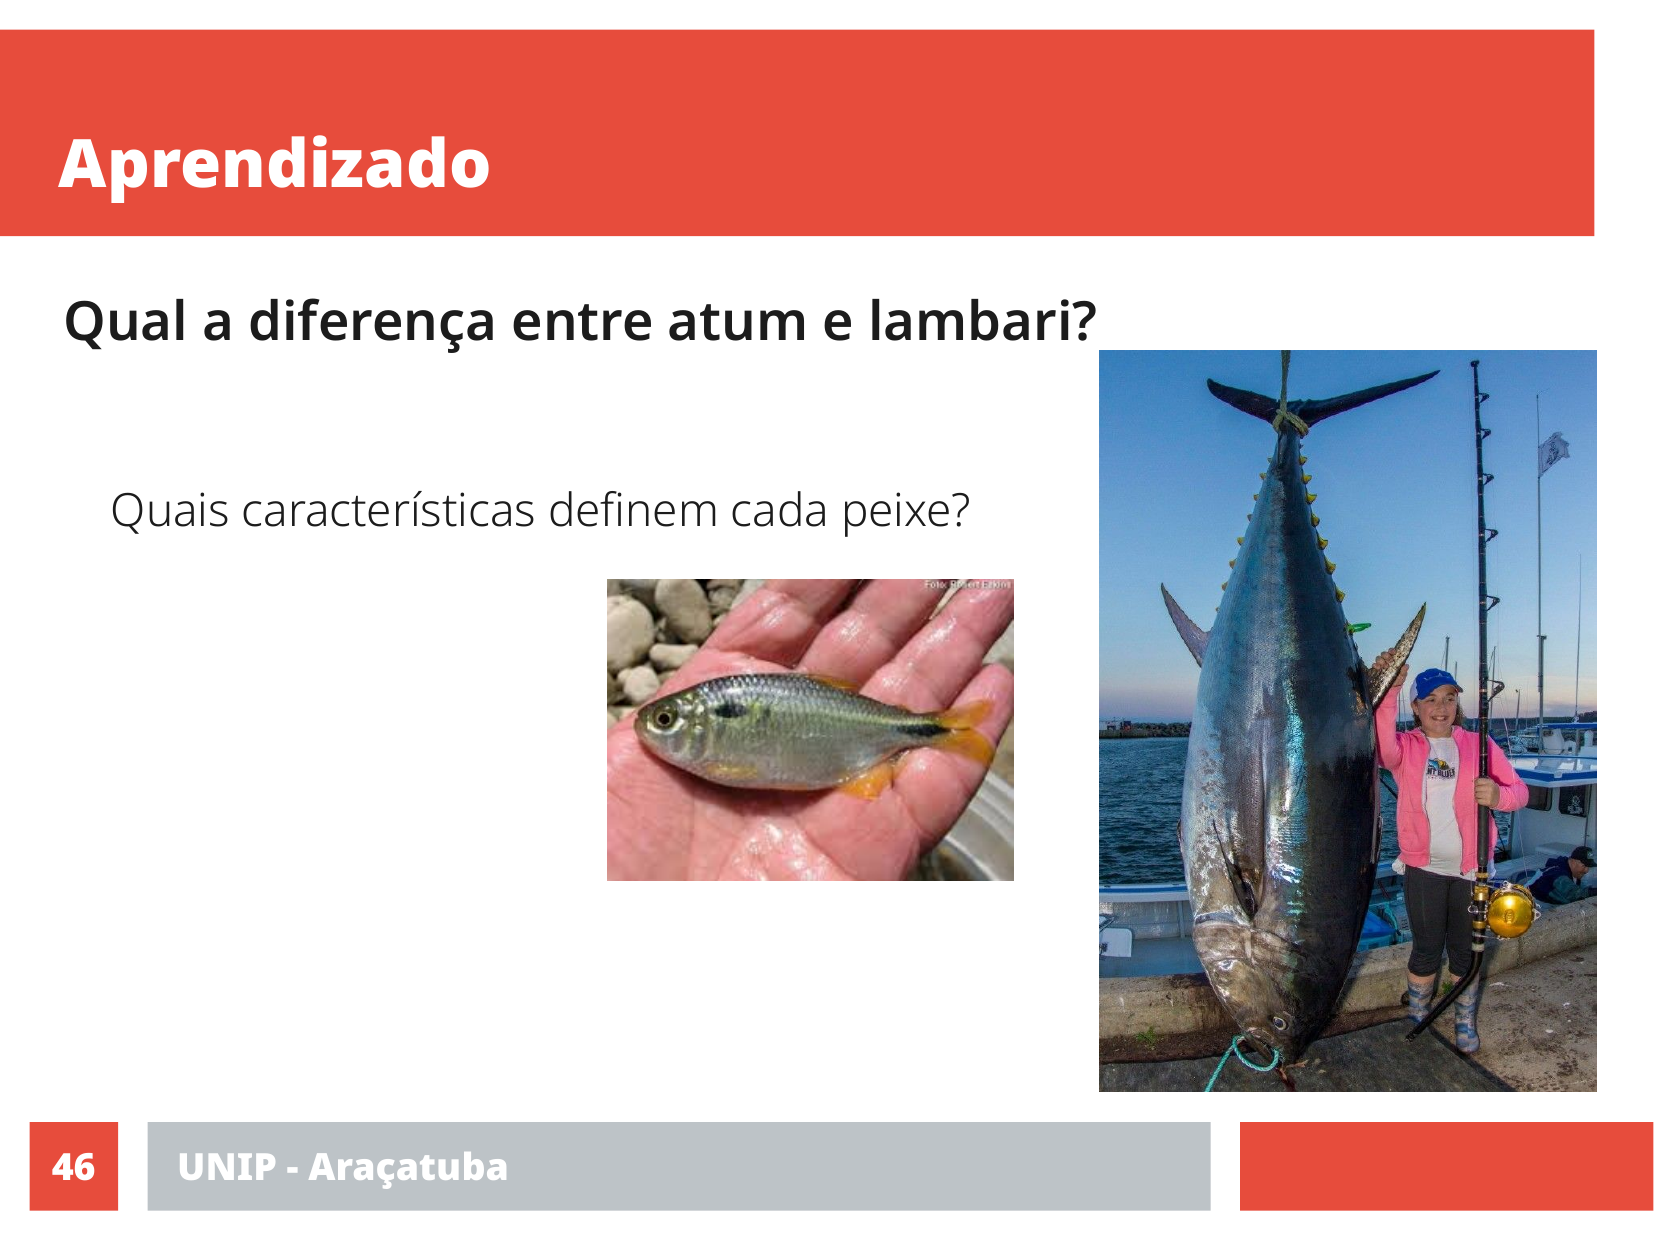

# Aprendizado
Qual a diferença entre atum e lambari?
Quais características definem cada peixe?
46
UNIP - Araçatuba